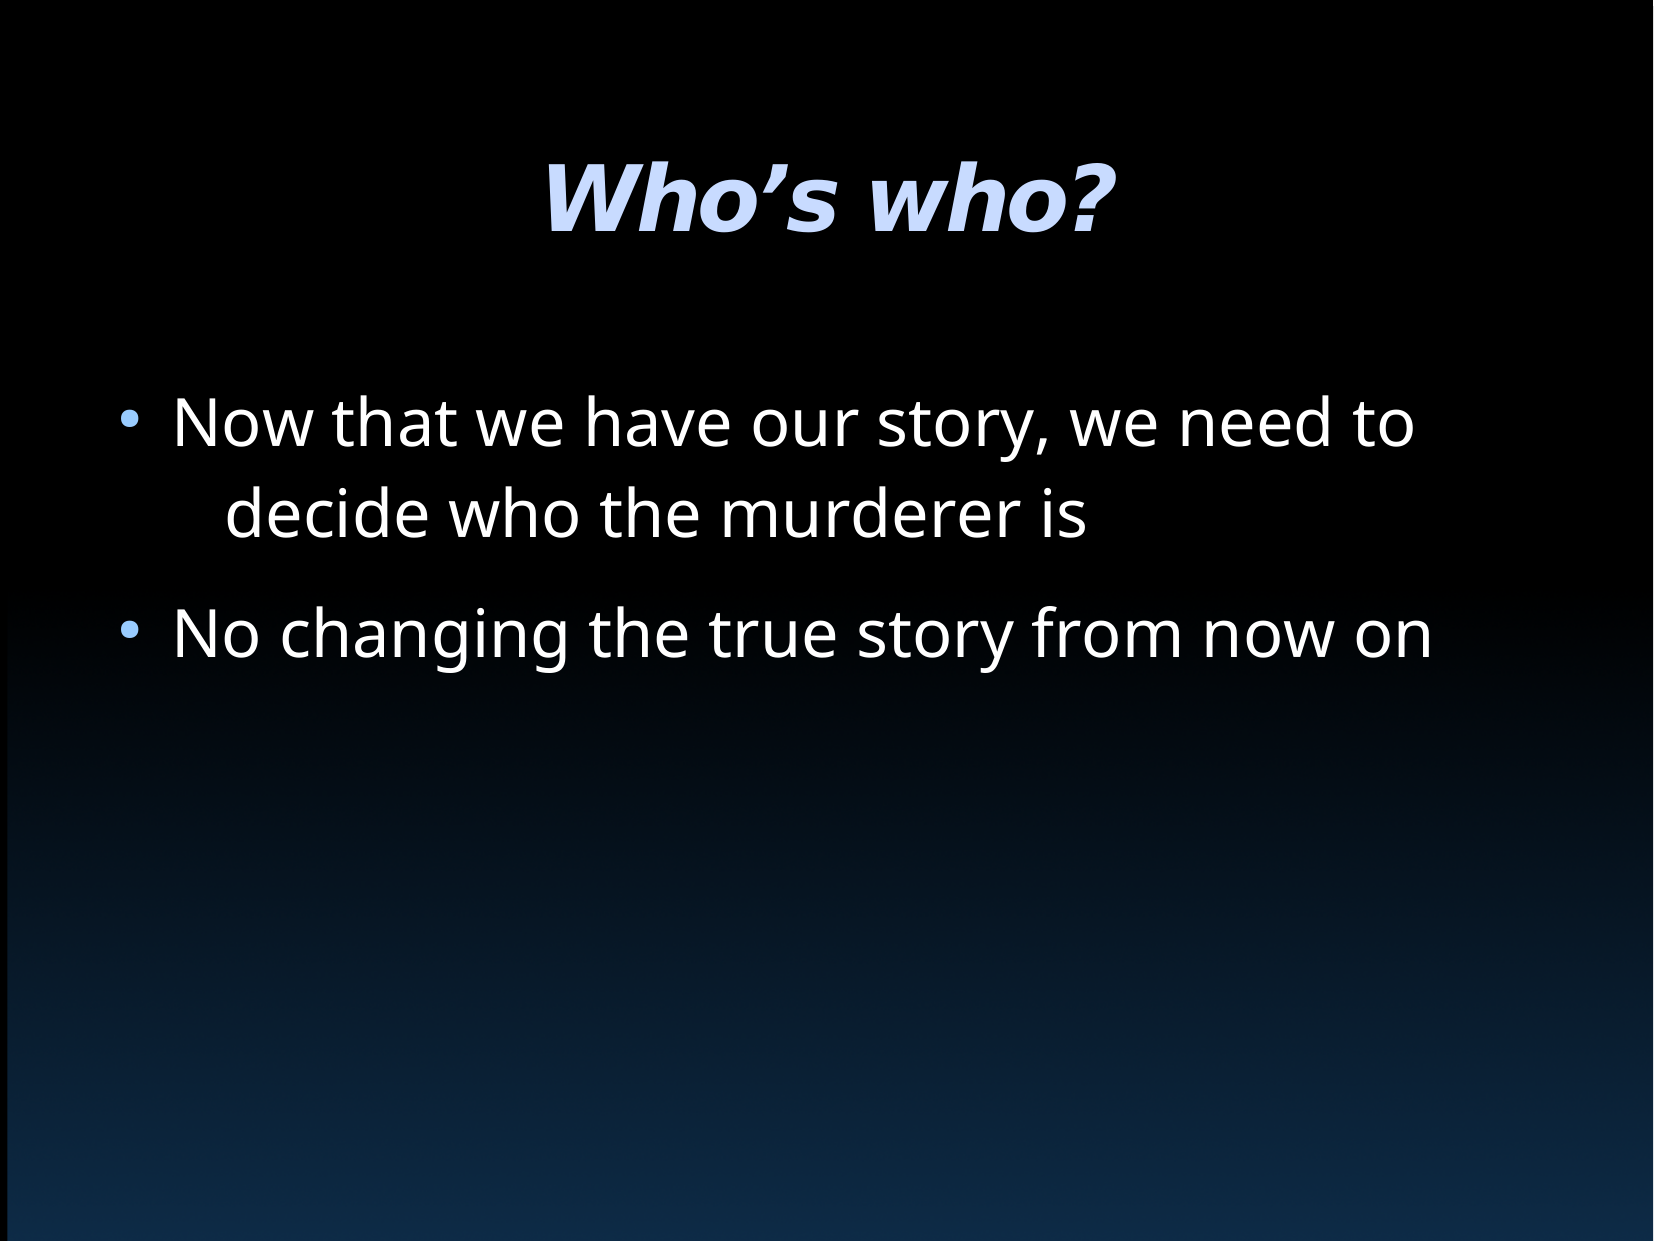

# Who’s who?
Now that we have our story, we need to decide who the murderer is
No changing the true story from now on